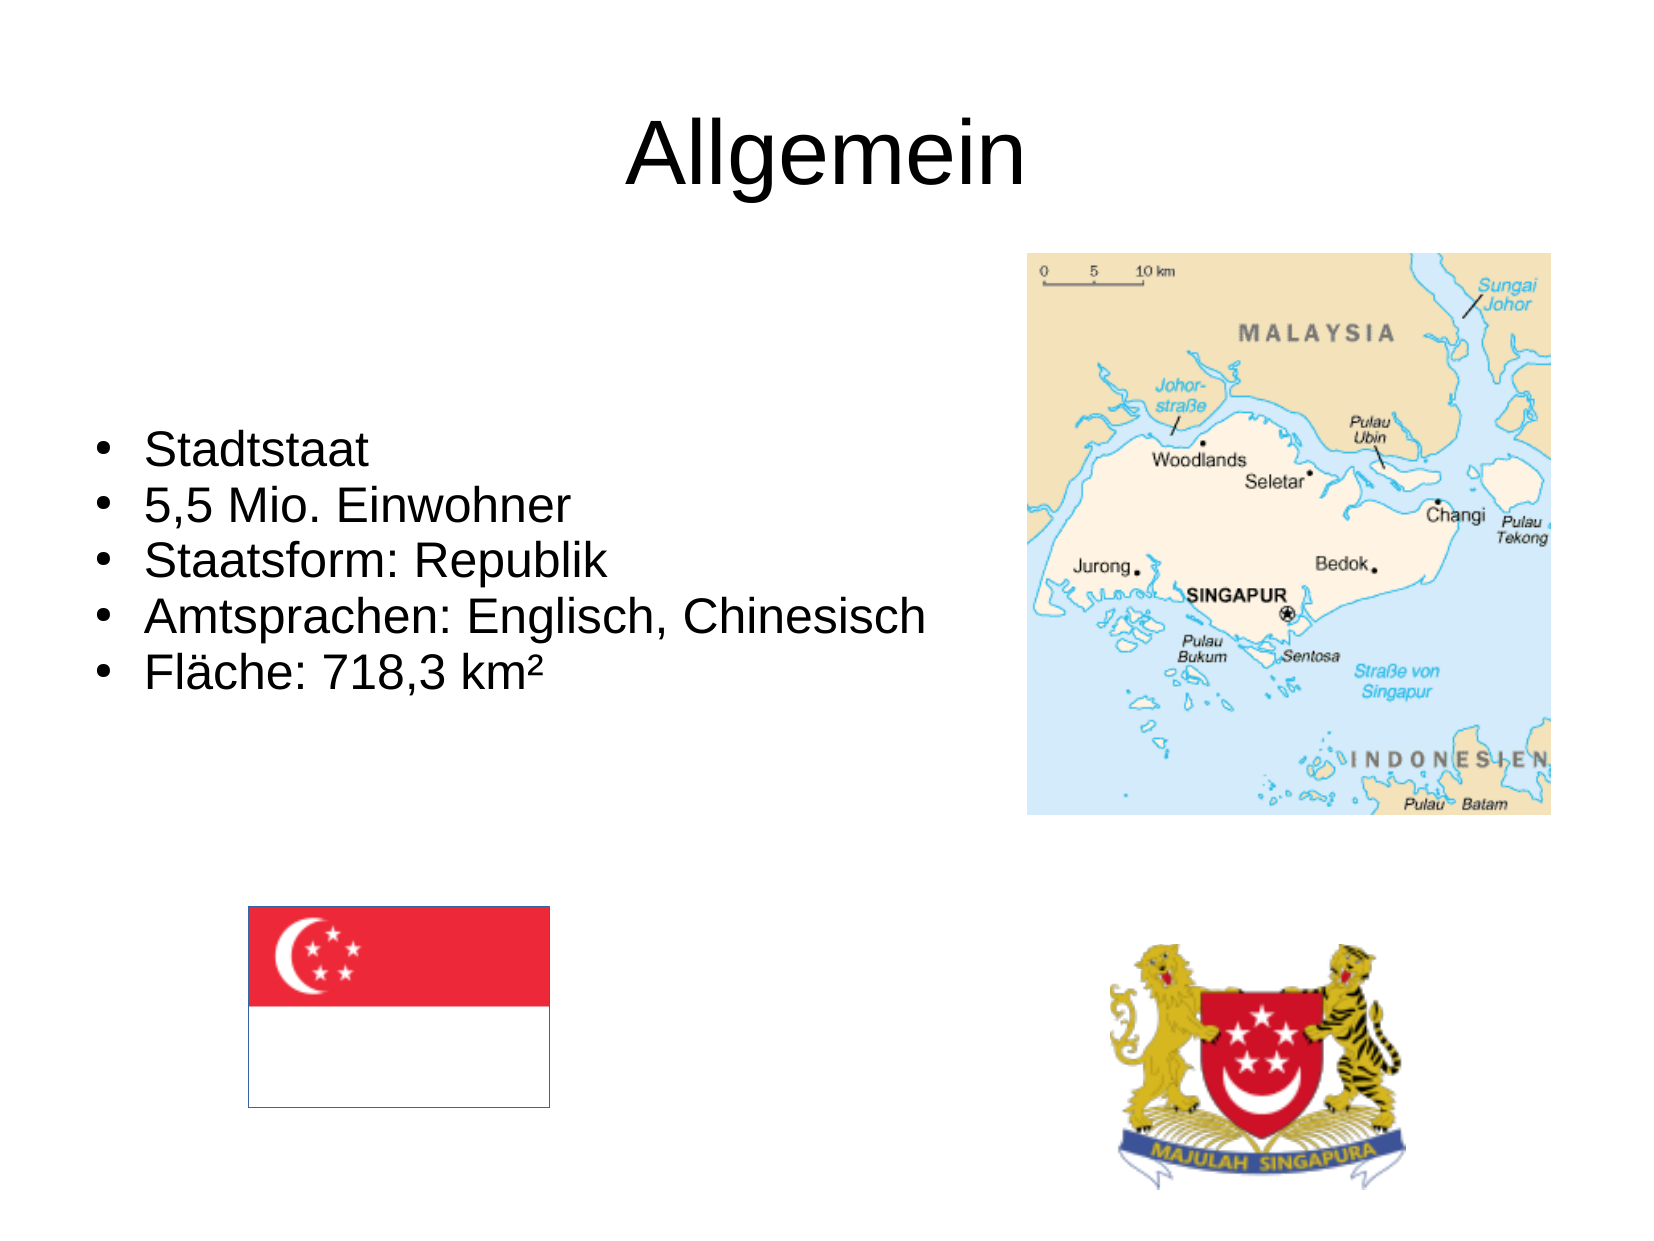

# Allgemein
 Stadtstaat
 5,5 Mio. Einwohner
 Staatsform: Republik
 Amtsprachen: Englisch, Chinesisch
 Fläche: 718,3 km²